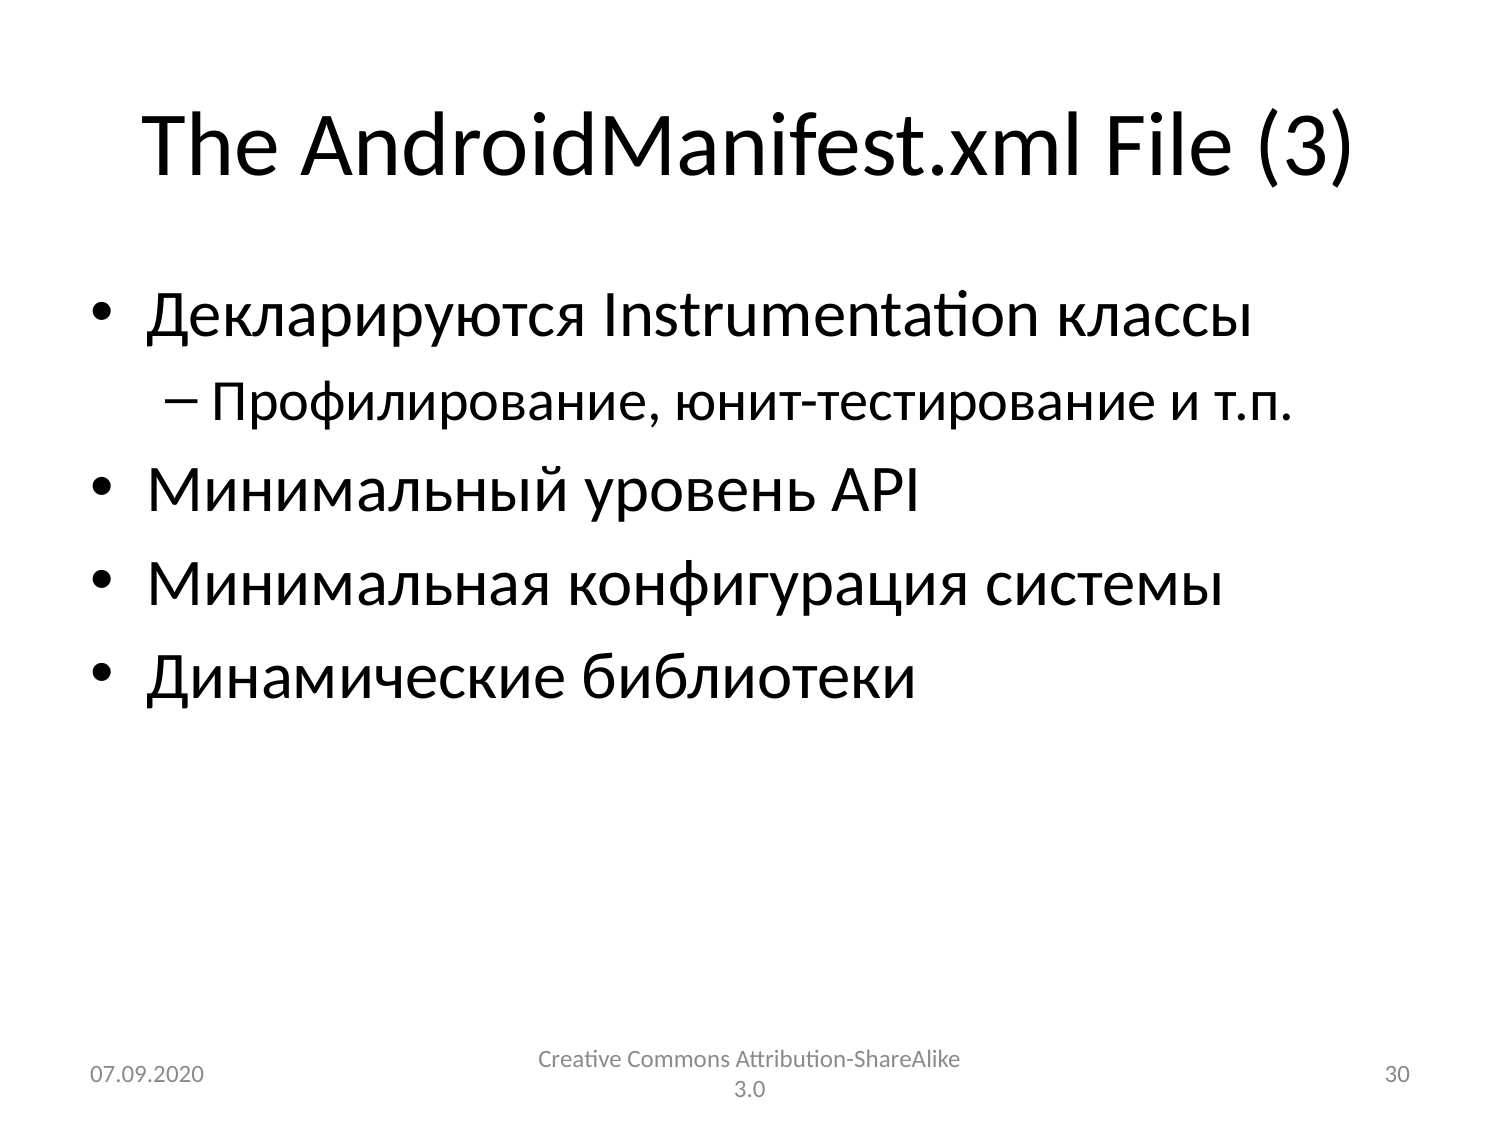

# The AndroidManifest.xml File (3)
Декларируются Instrumentation классы
Профилирование, юнит-тестирование и т.п.
Минимальный уровень API
Минимальная конфигурация системы
Динамические библиотеки
07.09.2020
Creative Commons Attribution-ShareAlike 3.0